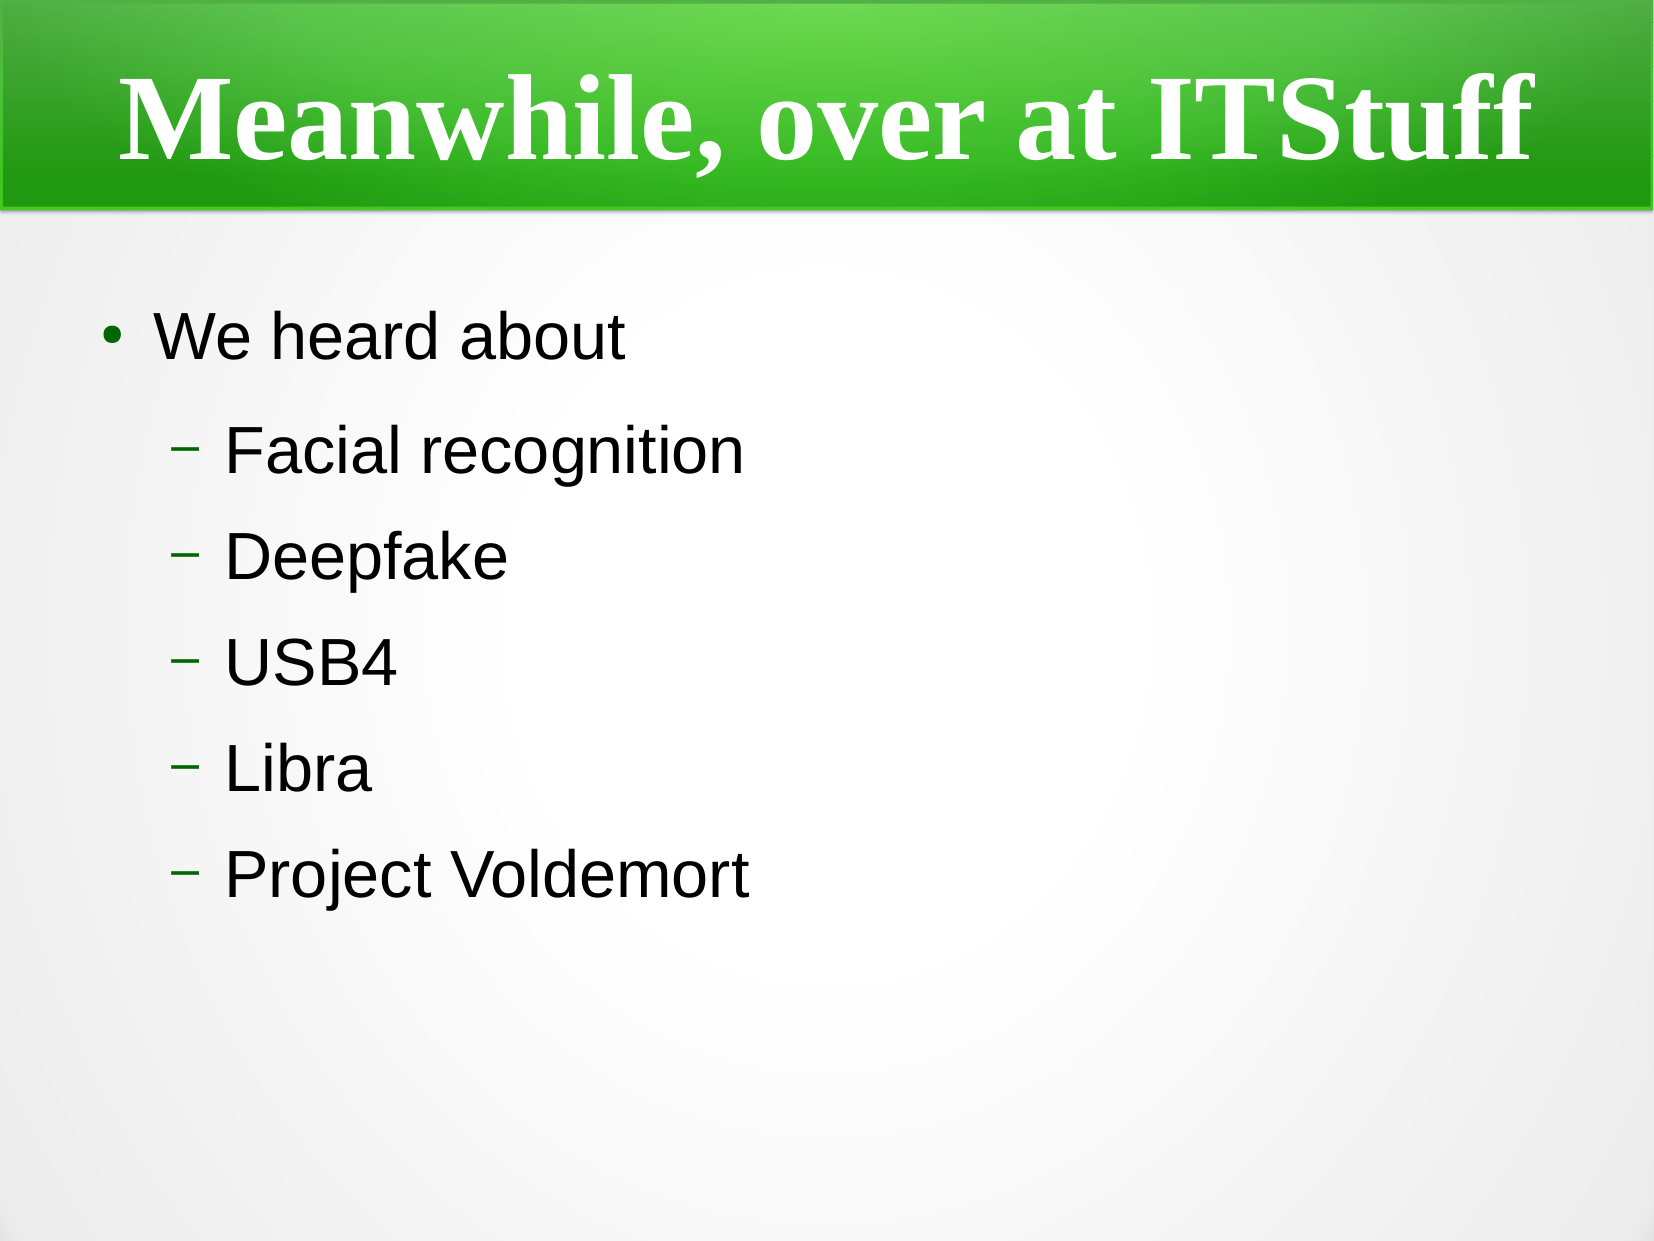

# Meanwhile, over at ITStuff
We heard about
Facial recognition
Deepfake
USB4
Libra
Project Voldemort